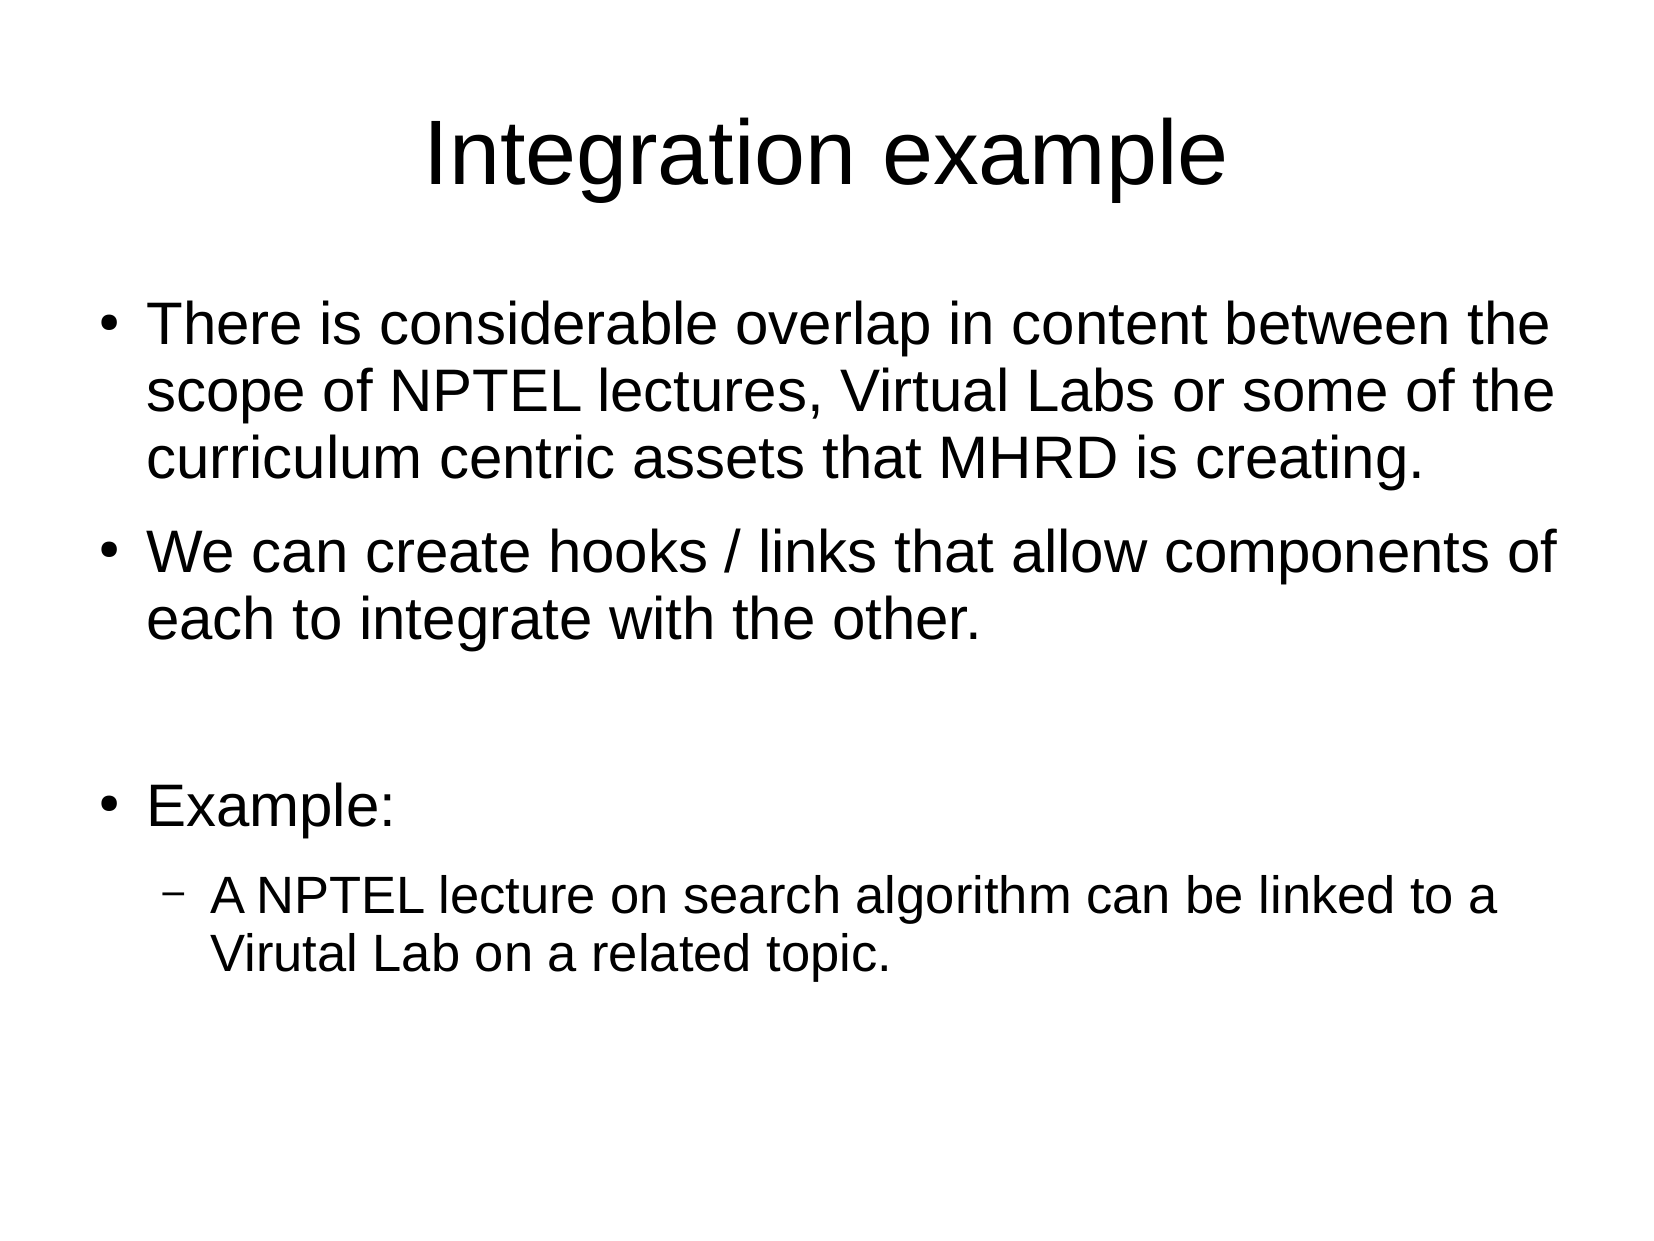

# Integration example
There is considerable overlap in content between the scope of NPTEL lectures, Virtual Labs or some of the curriculum centric assets that MHRD is creating.
We can create hooks / links that allow components of each to integrate with the other.
Example:
A NPTEL lecture on search algorithm can be linked to a Virutal Lab on a related topic.